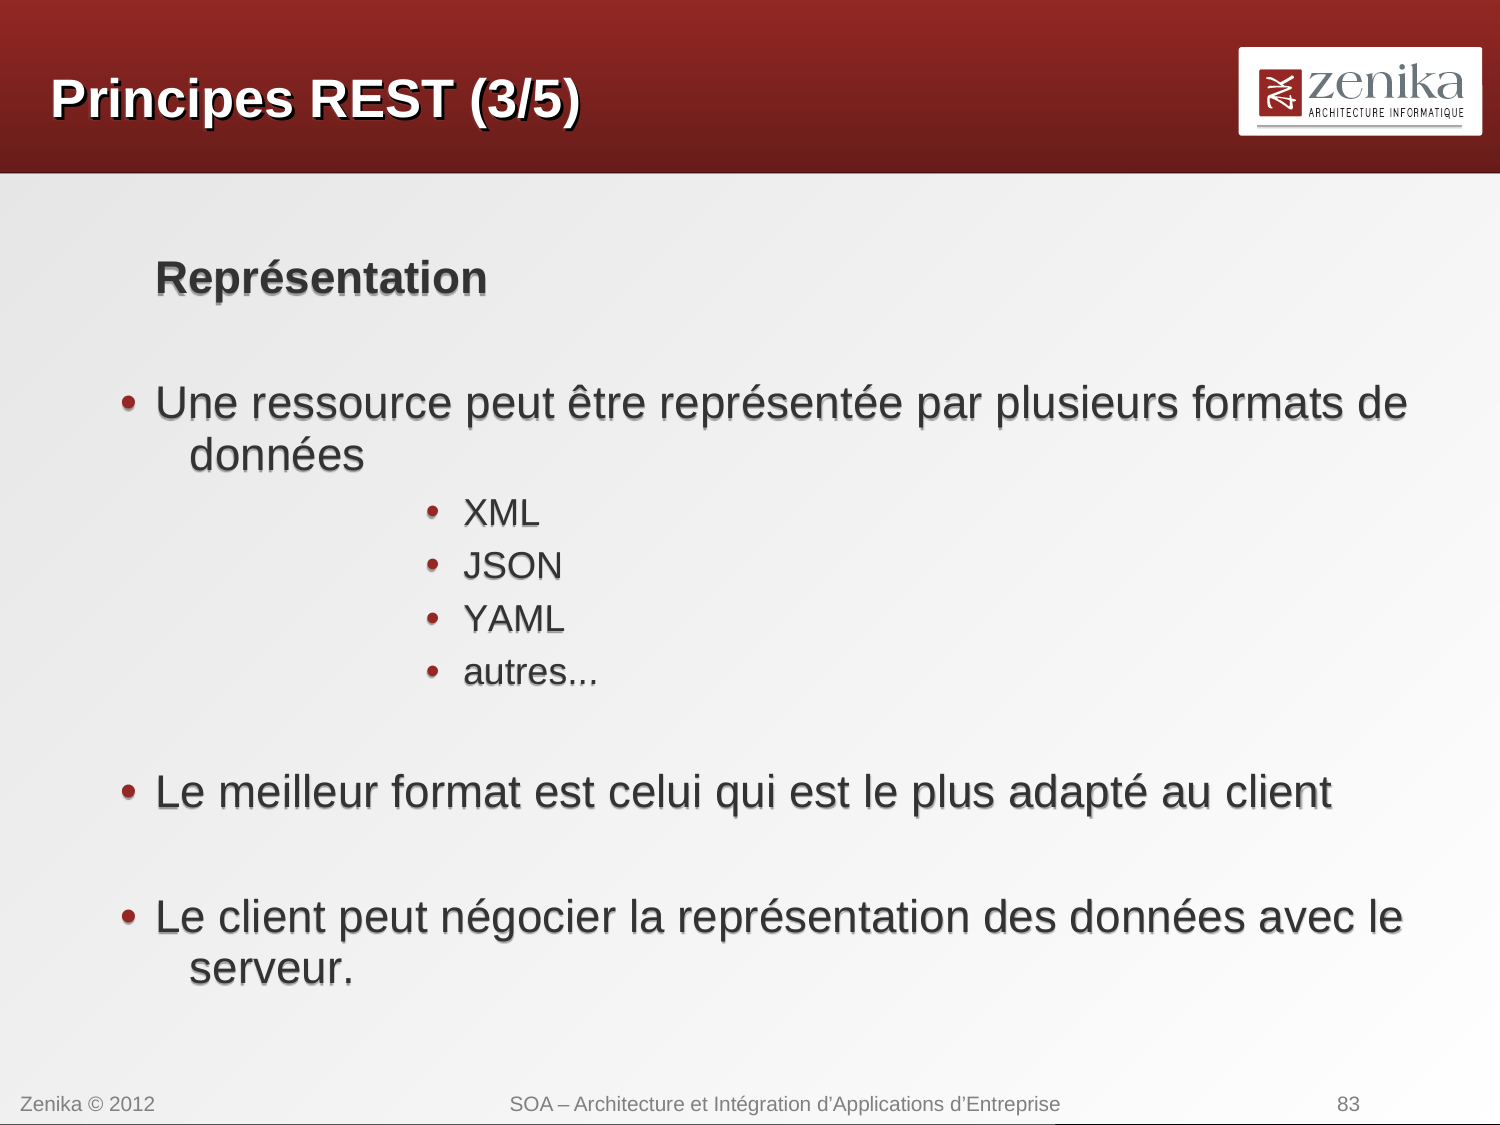

# Principes REST (3/5)
Représentation
Une ressource peut être représentée par plusieurs formats de données
XML
JSON
YAML
autres...
Le meilleur format est celui qui est le plus adapté au client
Le client peut négocier la représentation des données avec le serveur.